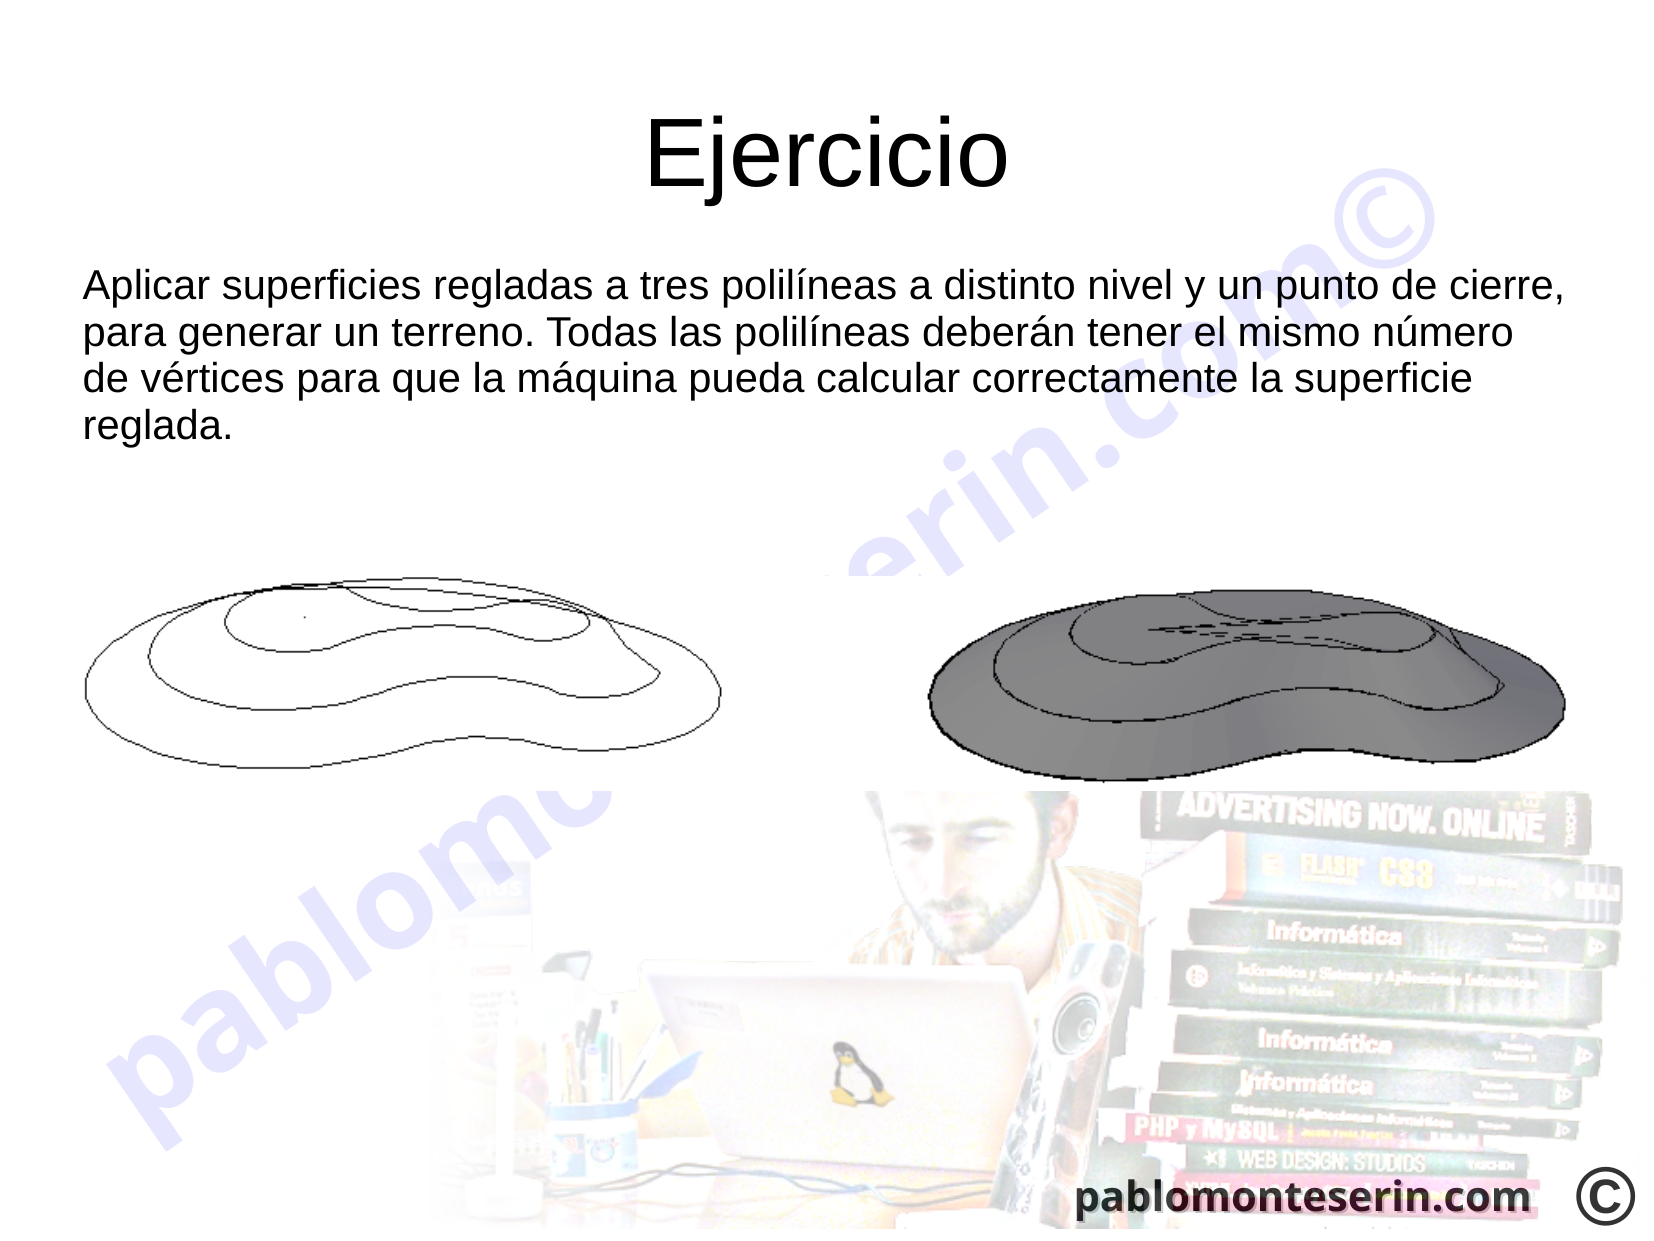

# Ejercicio
Aplicar superficies regladas a tres polilíneas a distinto nivel y un punto de cierre, para generar un terreno. Todas las polilíneas deberán tener el mismo número de vértices para que la máquina pueda calcular correctamente la superficie reglada.